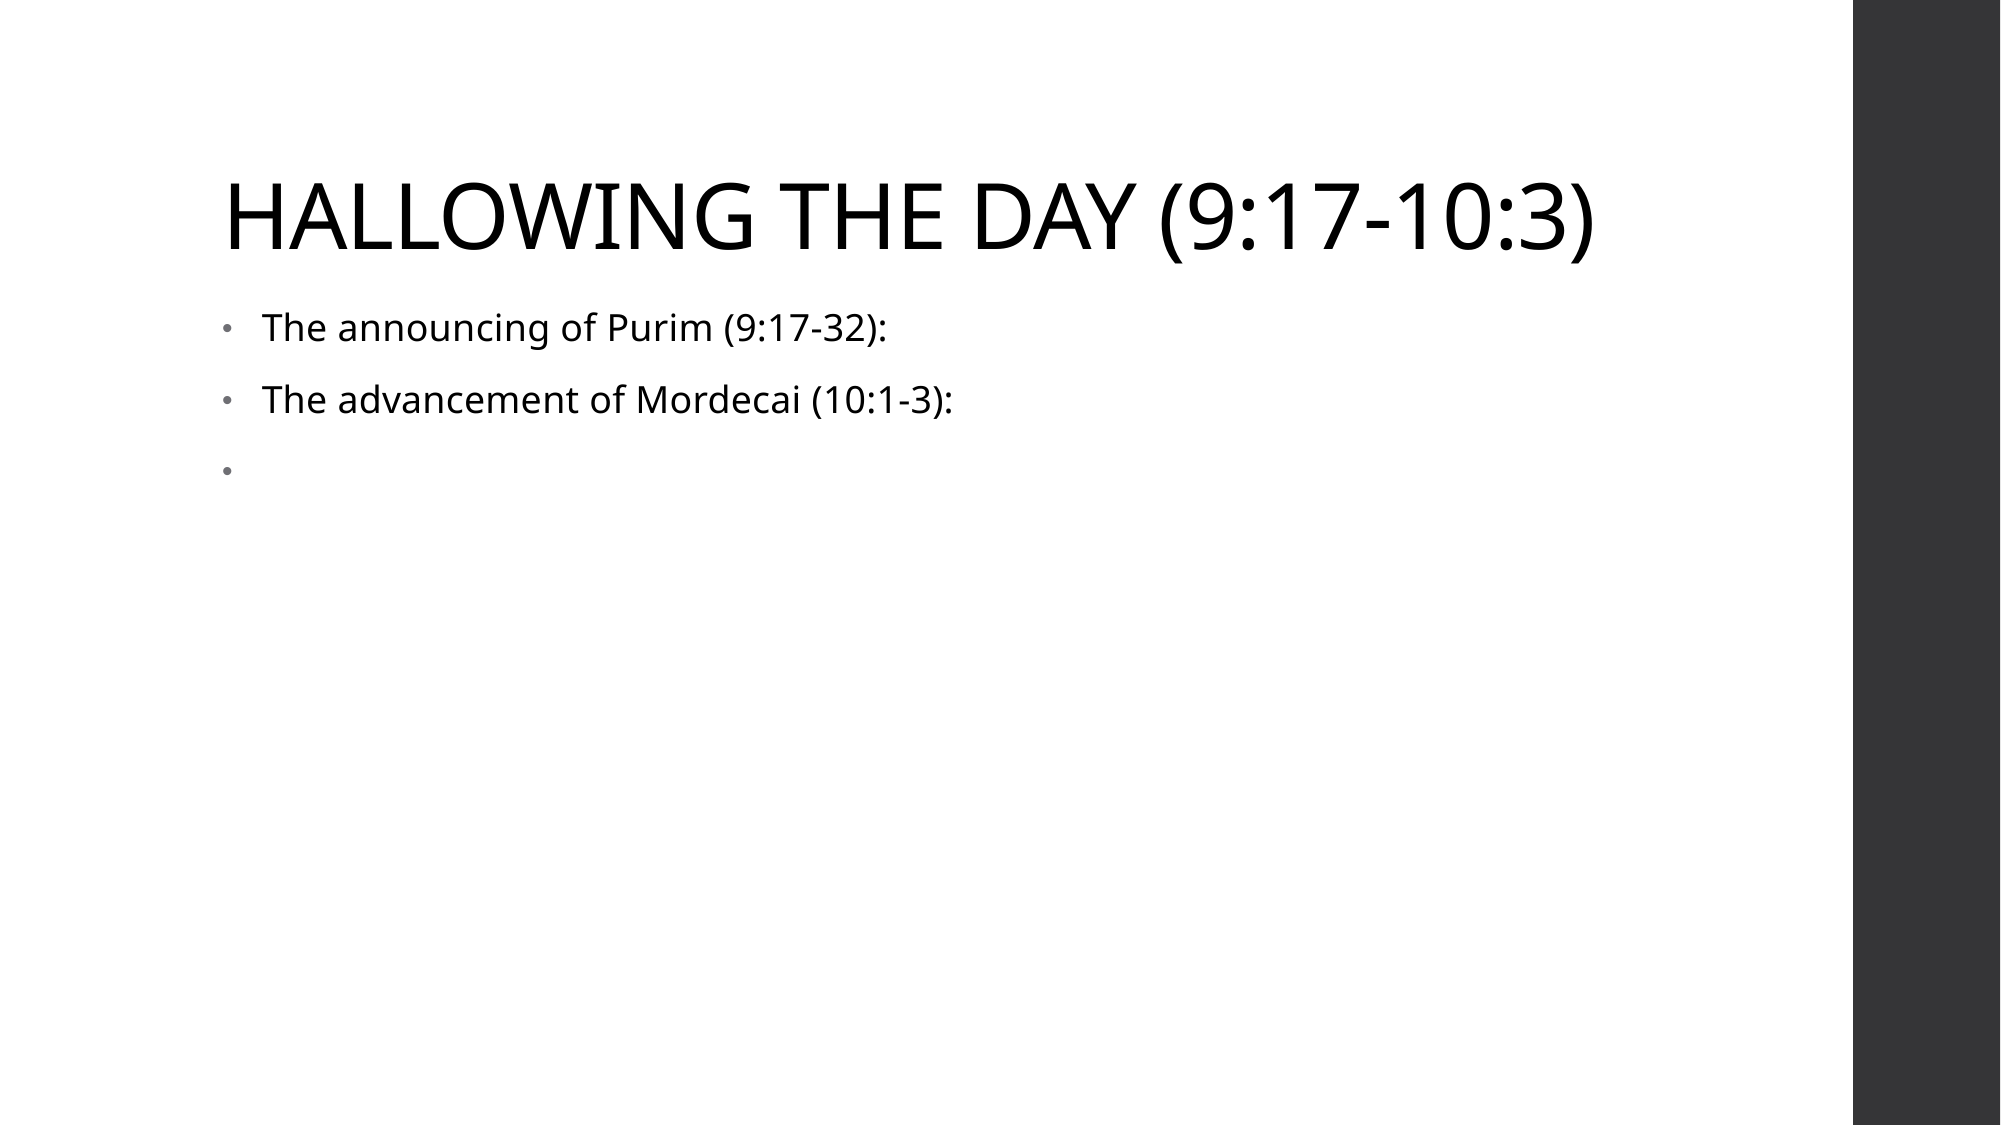

# HALLOWING THE DAY (9:17-10:3)
 The announcing of Purim (9:17-32):
 The advancement of Mordecai (10:1-3):